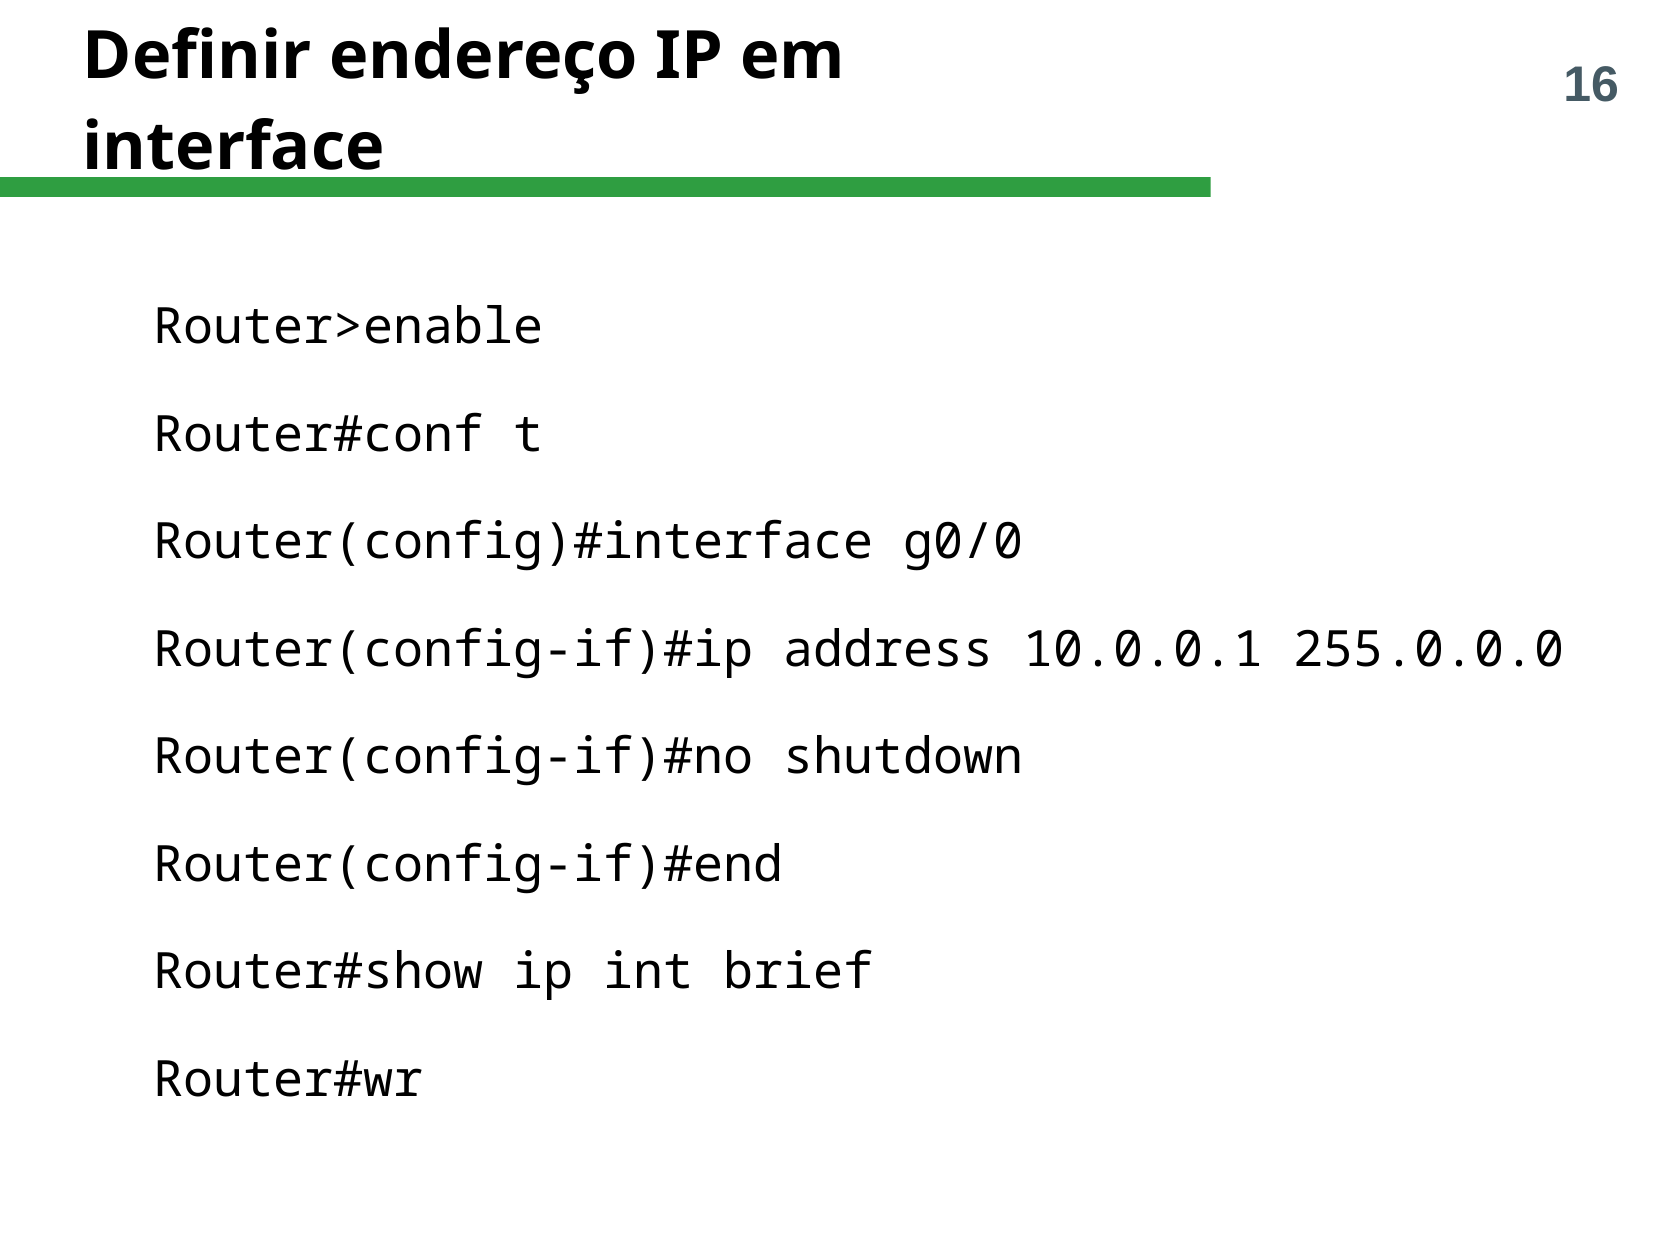

# Definir endereço IP em interface
Router>enable
Router#conf t
Router(config)#interface g0/0
Router(config-if)#ip address 10.0.0.1 255.0.0.0
Router(config-if)#no shutdown
Router(config-if)#end
Router#show ip int brief
Router#wr